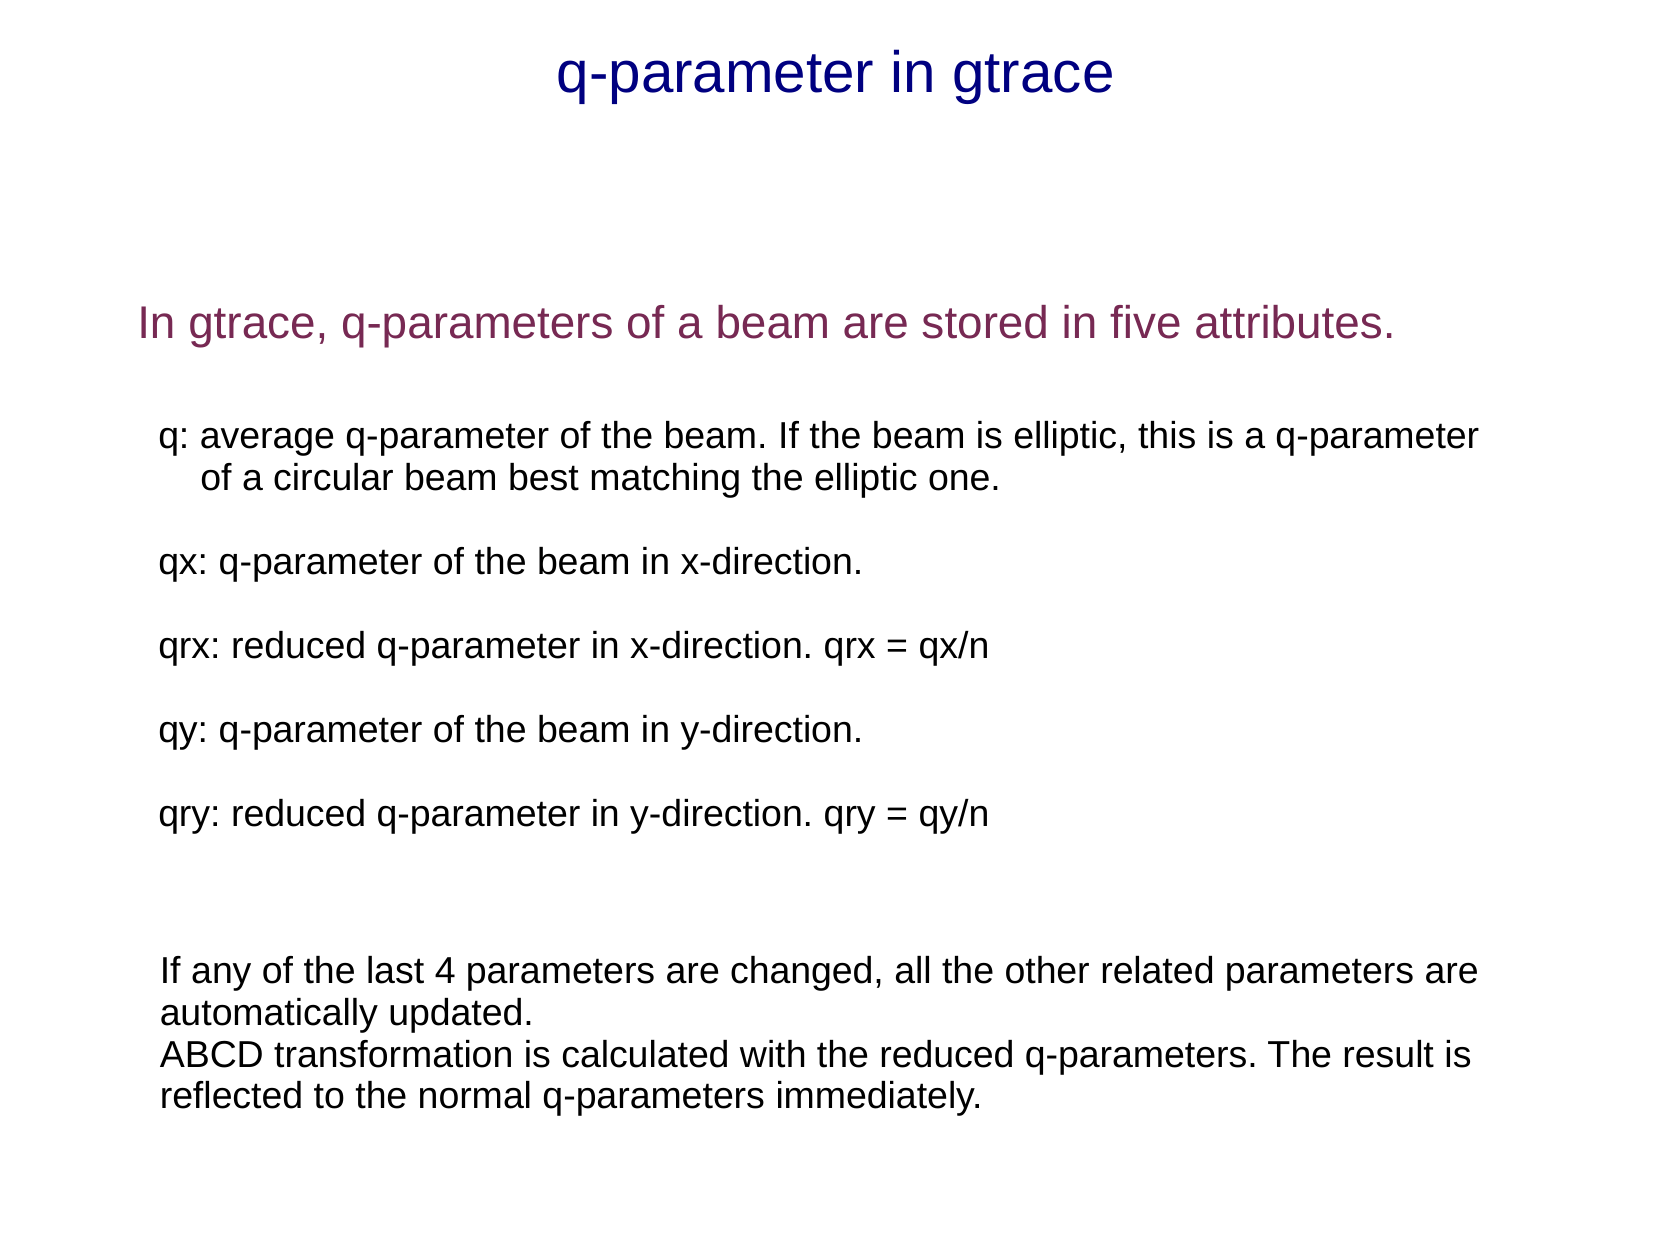

q-parameter in gtrace
In gtrace, q-parameters of a beam are stored in five attributes.
q: average q-parameter of the beam. If the beam is elliptic, this is a q-parameter
 of a circular beam best matching the elliptic one.
qx: q-parameter of the beam in x-direction.
qrx: reduced q-parameter in x-direction. qrx = qx/n
qy: q-parameter of the beam in y-direction.
qry: reduced q-parameter in y-direction. qry = qy/n
If any of the last 4 parameters are changed, all the other related parameters are
automatically updated.
ABCD transformation is calculated with the reduced q-parameters. The result is
reflected to the normal q-parameters immediately.